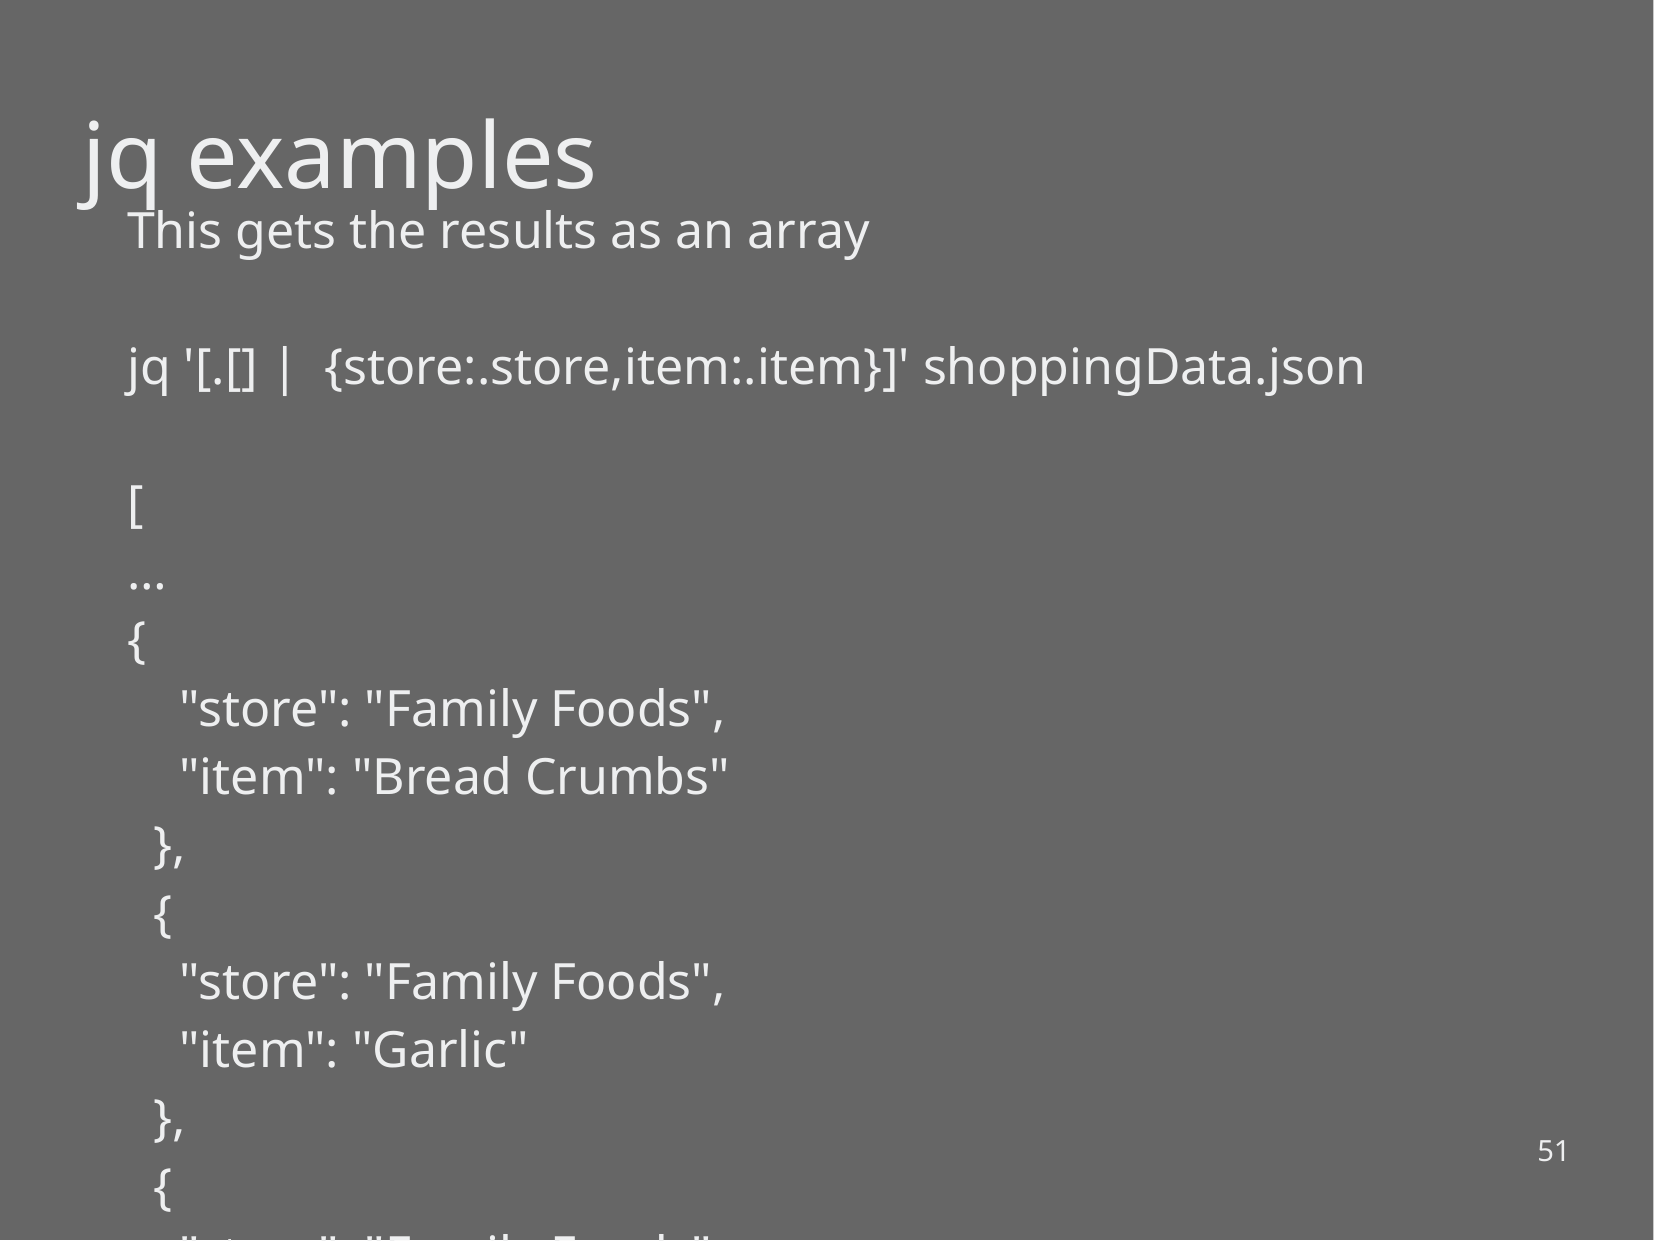

# jq examples
This gets the results as an array
jq '[.[] | {store:.store,item:.item}]' shoppingData.json
[
…
{
 "store": "Family Foods",
 "item": "Bread Crumbs"
 },
 {
 "store": "Family Foods",
 "item": "Garlic"
 },
 {
 "store": "Family Foods",
 "item": "Tax"
 },
...
]
51